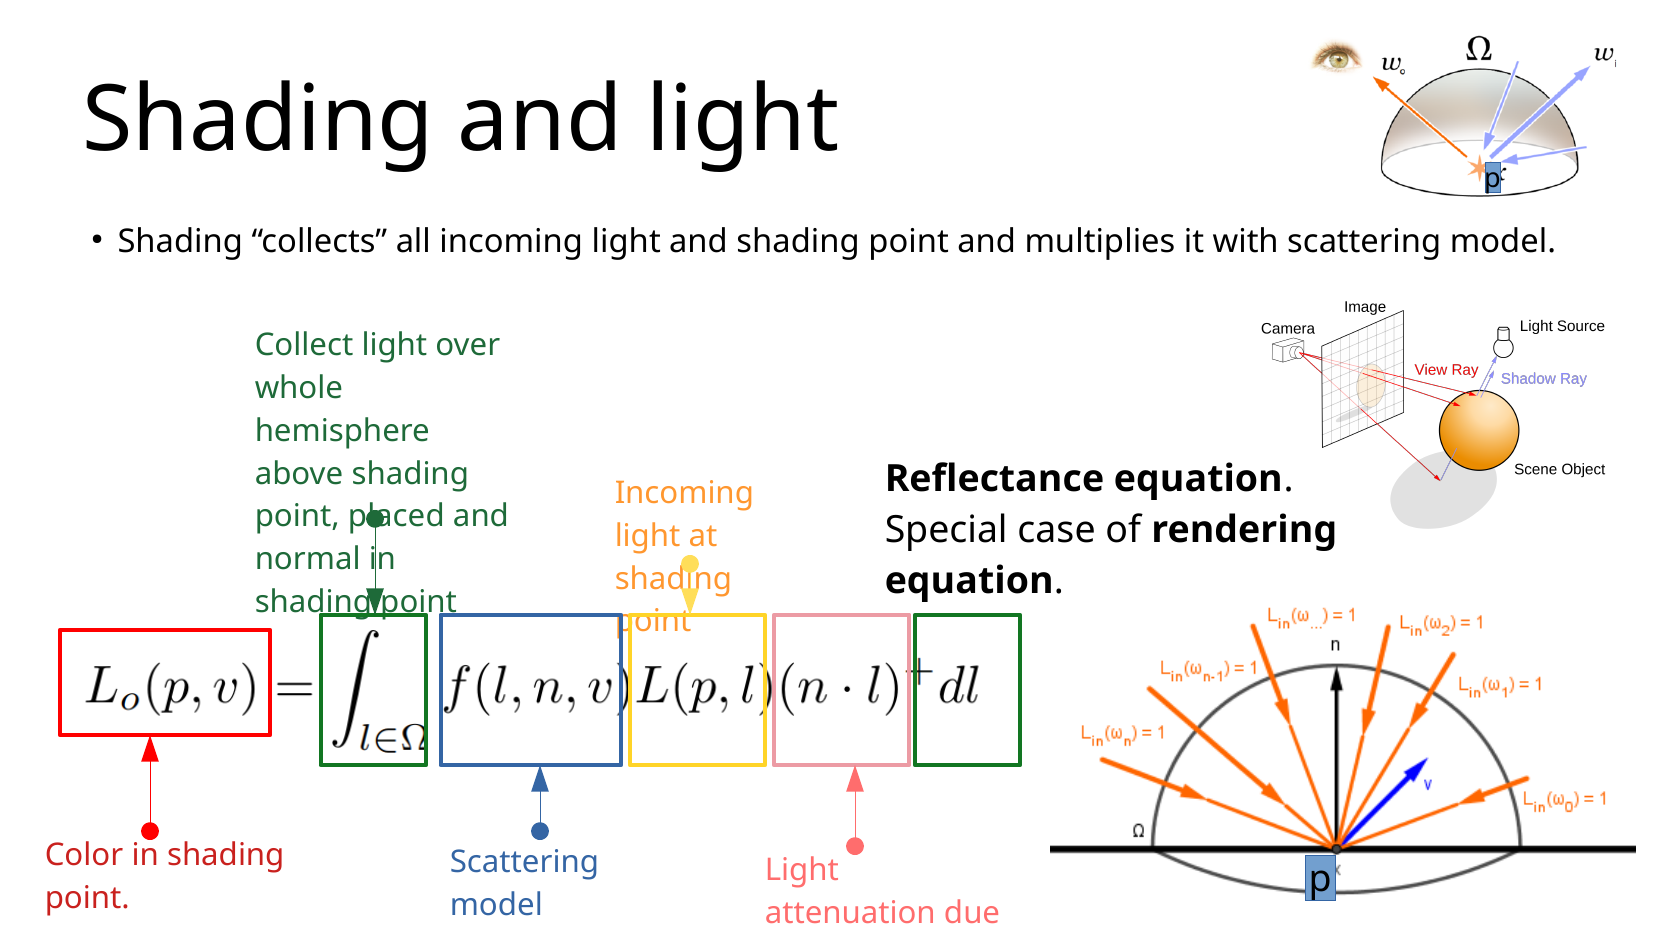

# Shading and light
p
Shading “collects” all incoming light and shading point and multiplies it with scattering model.
Collect light over whole hemisphere above shading point, placed and normal in shading point
Reflectance equation.
Special case of rendering equation.
Incoming light at shading point
Color in shading point.
Scattering model
Light attenuation due to surface orientation
p